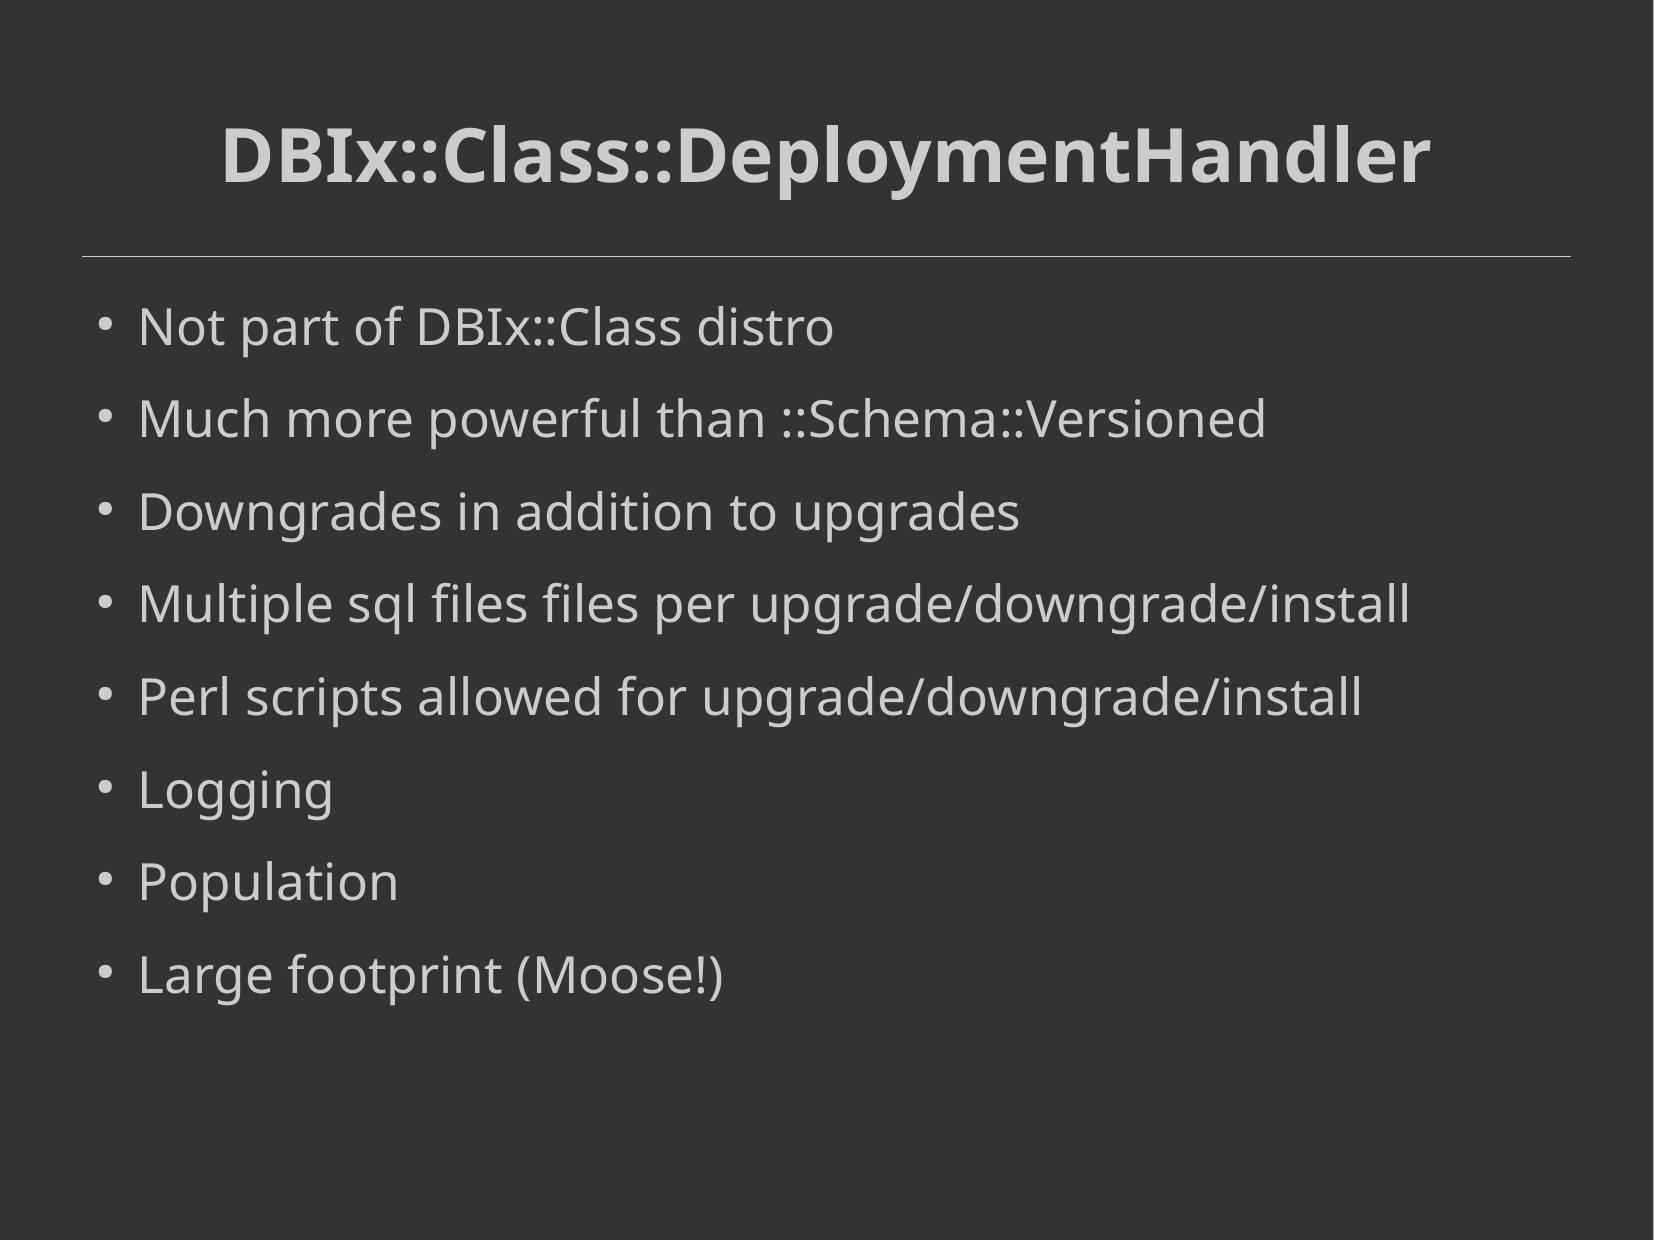

# DBIx::Class::DeploymentHandler
Not part of DBIx::Class distro
Much more powerful than ::Schema::Versioned
Downgrades in addition to upgrades
Multiple sql files files per upgrade/downgrade/install
Perl scripts allowed for upgrade/downgrade/install
Logging
Population
Large footprint (Moose!)